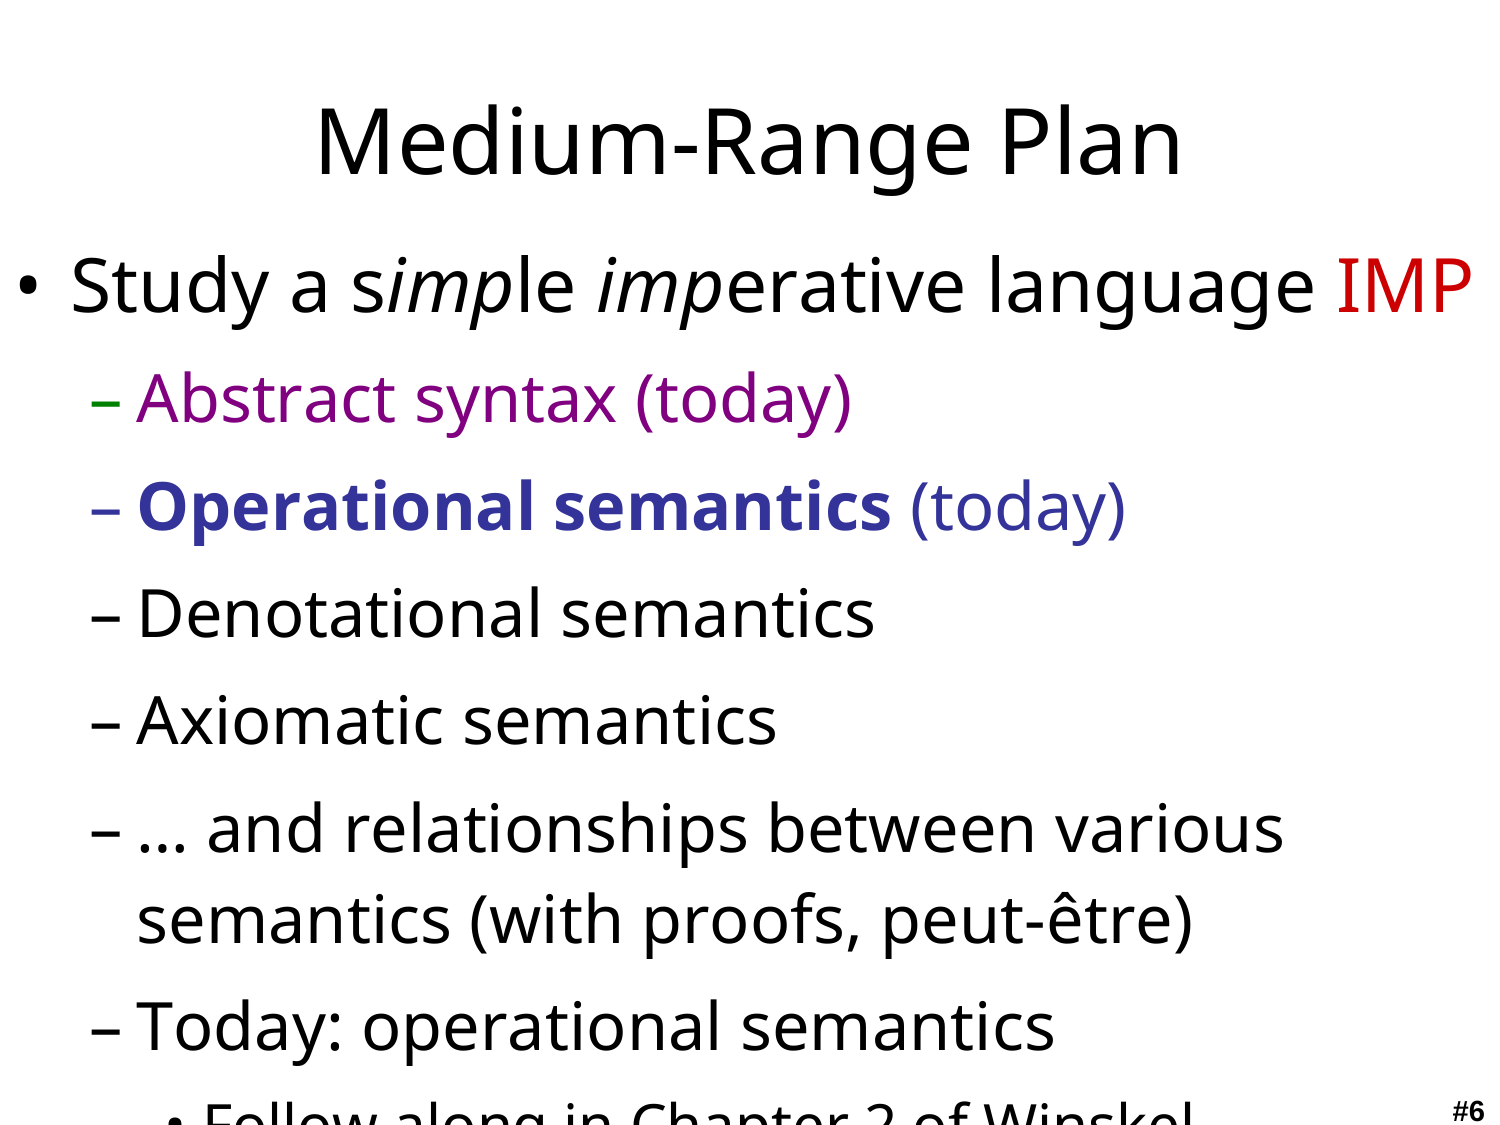

# Medium-Range Plan
Study a simple imperative language IMP
Abstract syntax (today)
Operational semantics (today)
Denotational semantics
Axiomatic semantics
… and relationships between various semantics (with proofs, peut-être)
Today: operational semantics
Follow along in Chapter 2 of Winskel
6